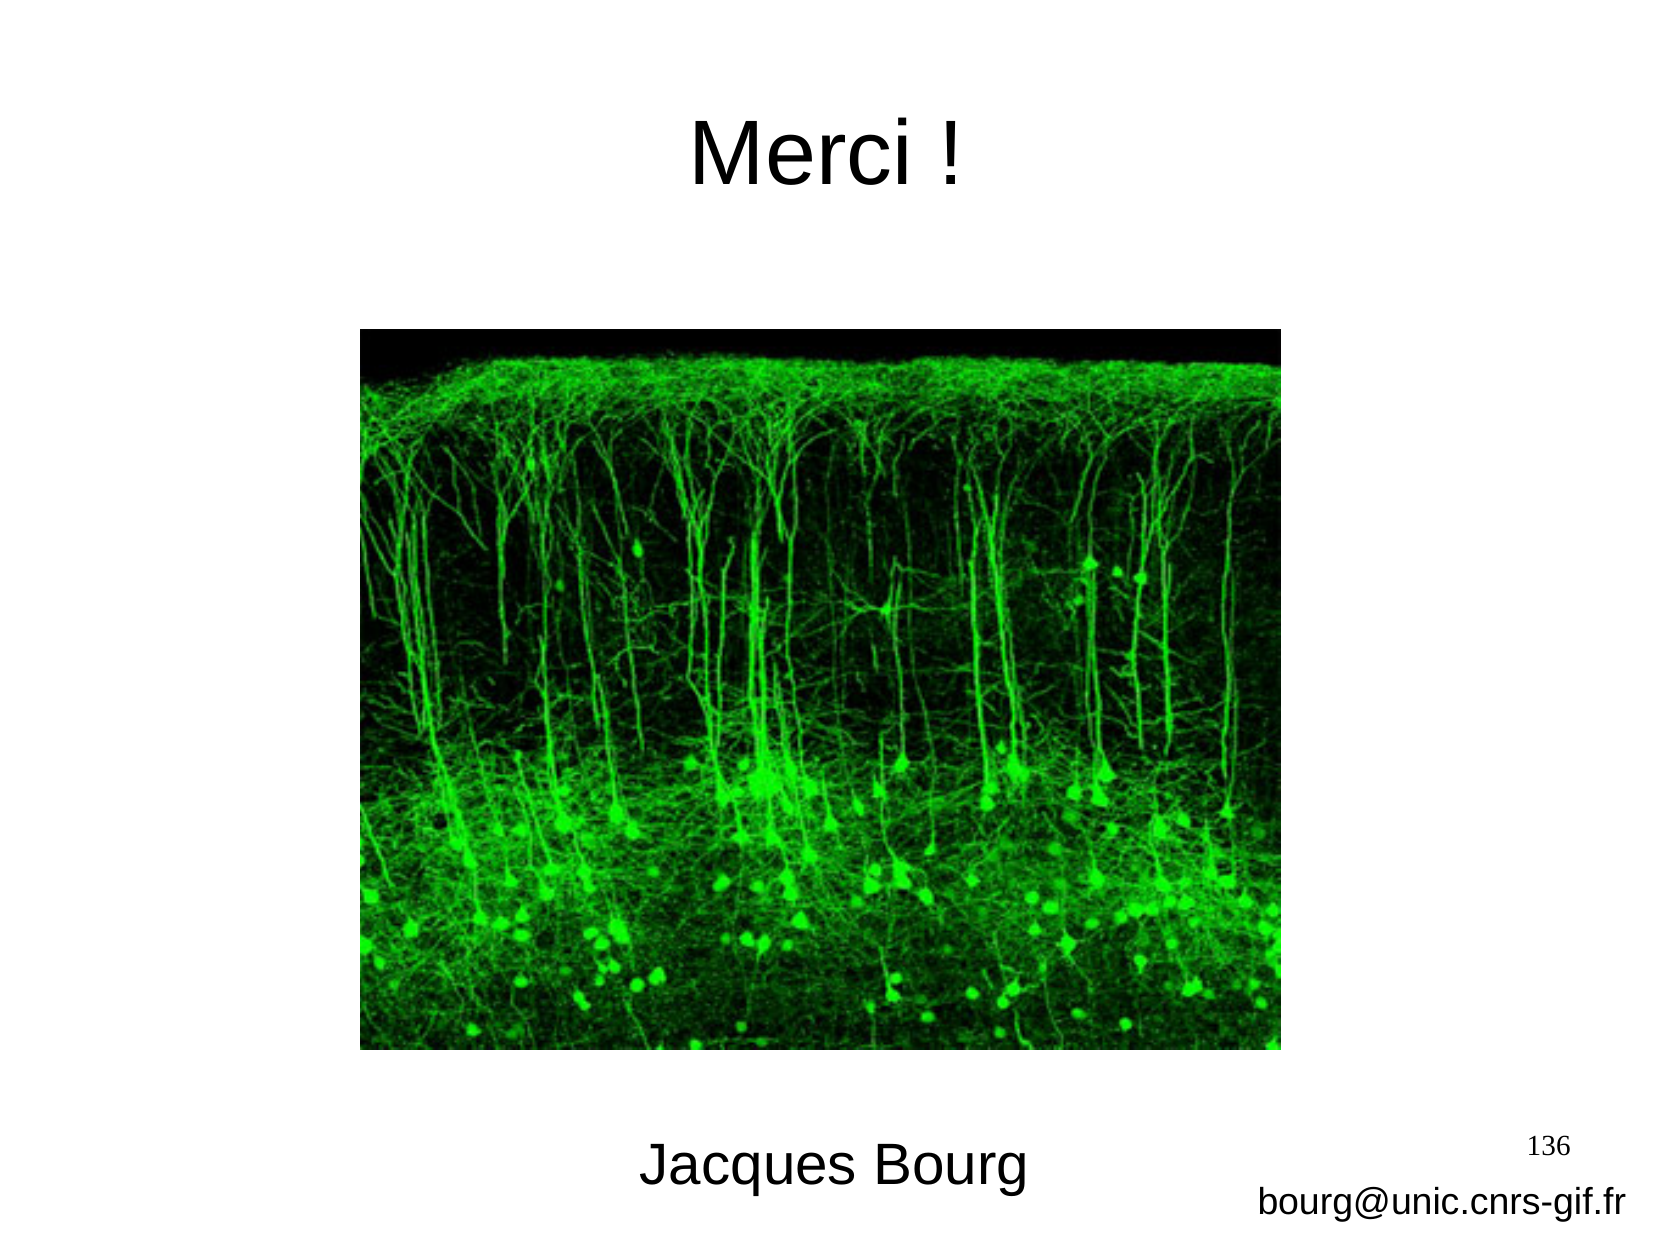

# Merci !
Jacques Bourg
136
bourg@unic.cnrs-gif.fr